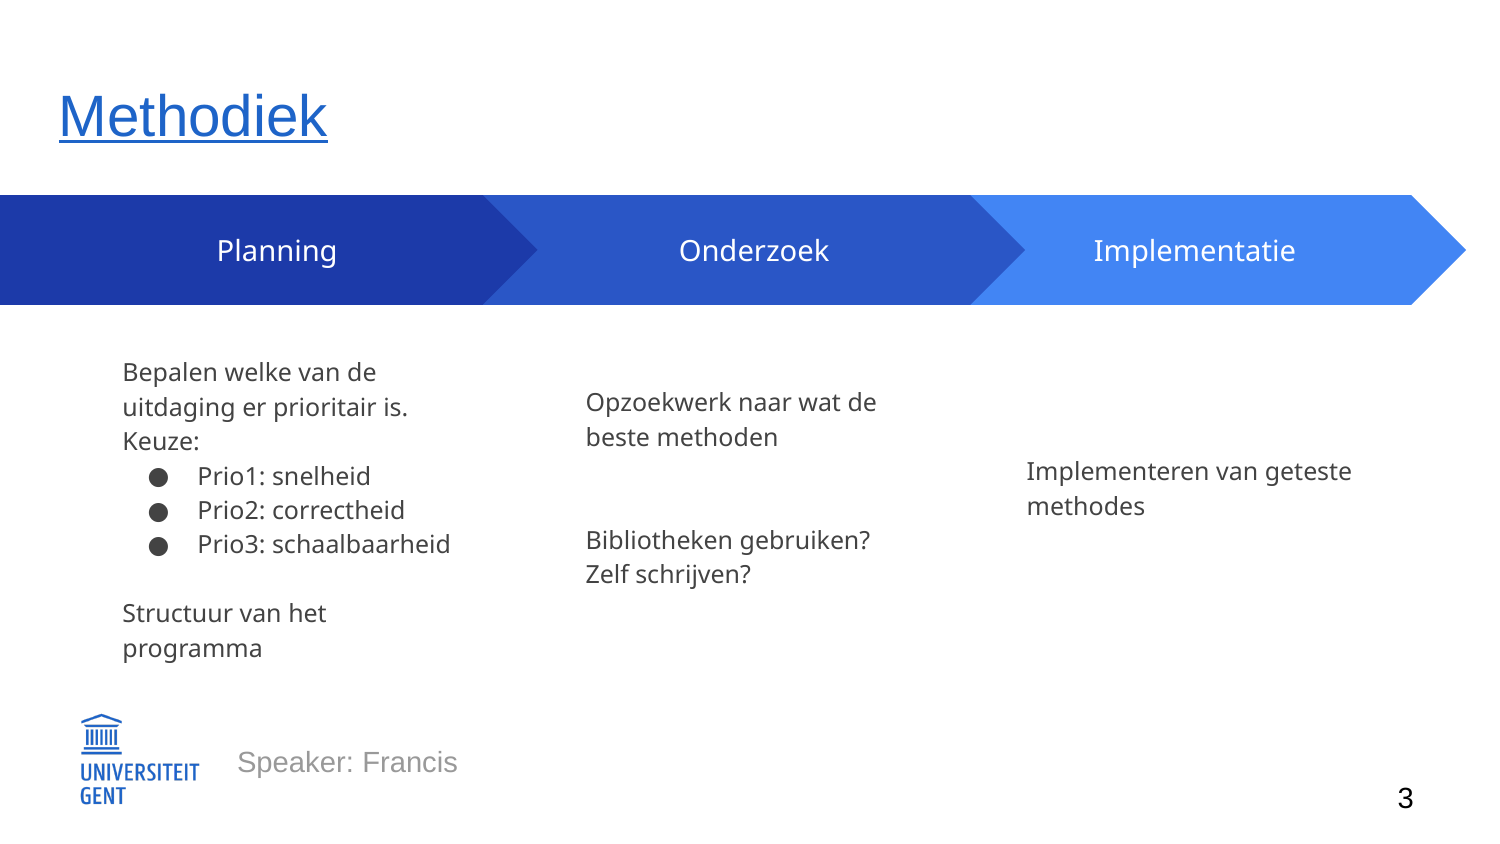

# Methodiek
Onderzoek
Opzoekwerk naar wat de beste methoden
Bibliotheken gebruiken?
Zelf schrijven?
Implementatie
Implementeren van geteste methodes
Planning
Bepalen welke van de uitdaging er prioritair is.
Keuze:
Prio1: snelheid
Prio2: correctheid
Prio3: schaalbaarheid
Structuur van het programma
Speaker: Francis